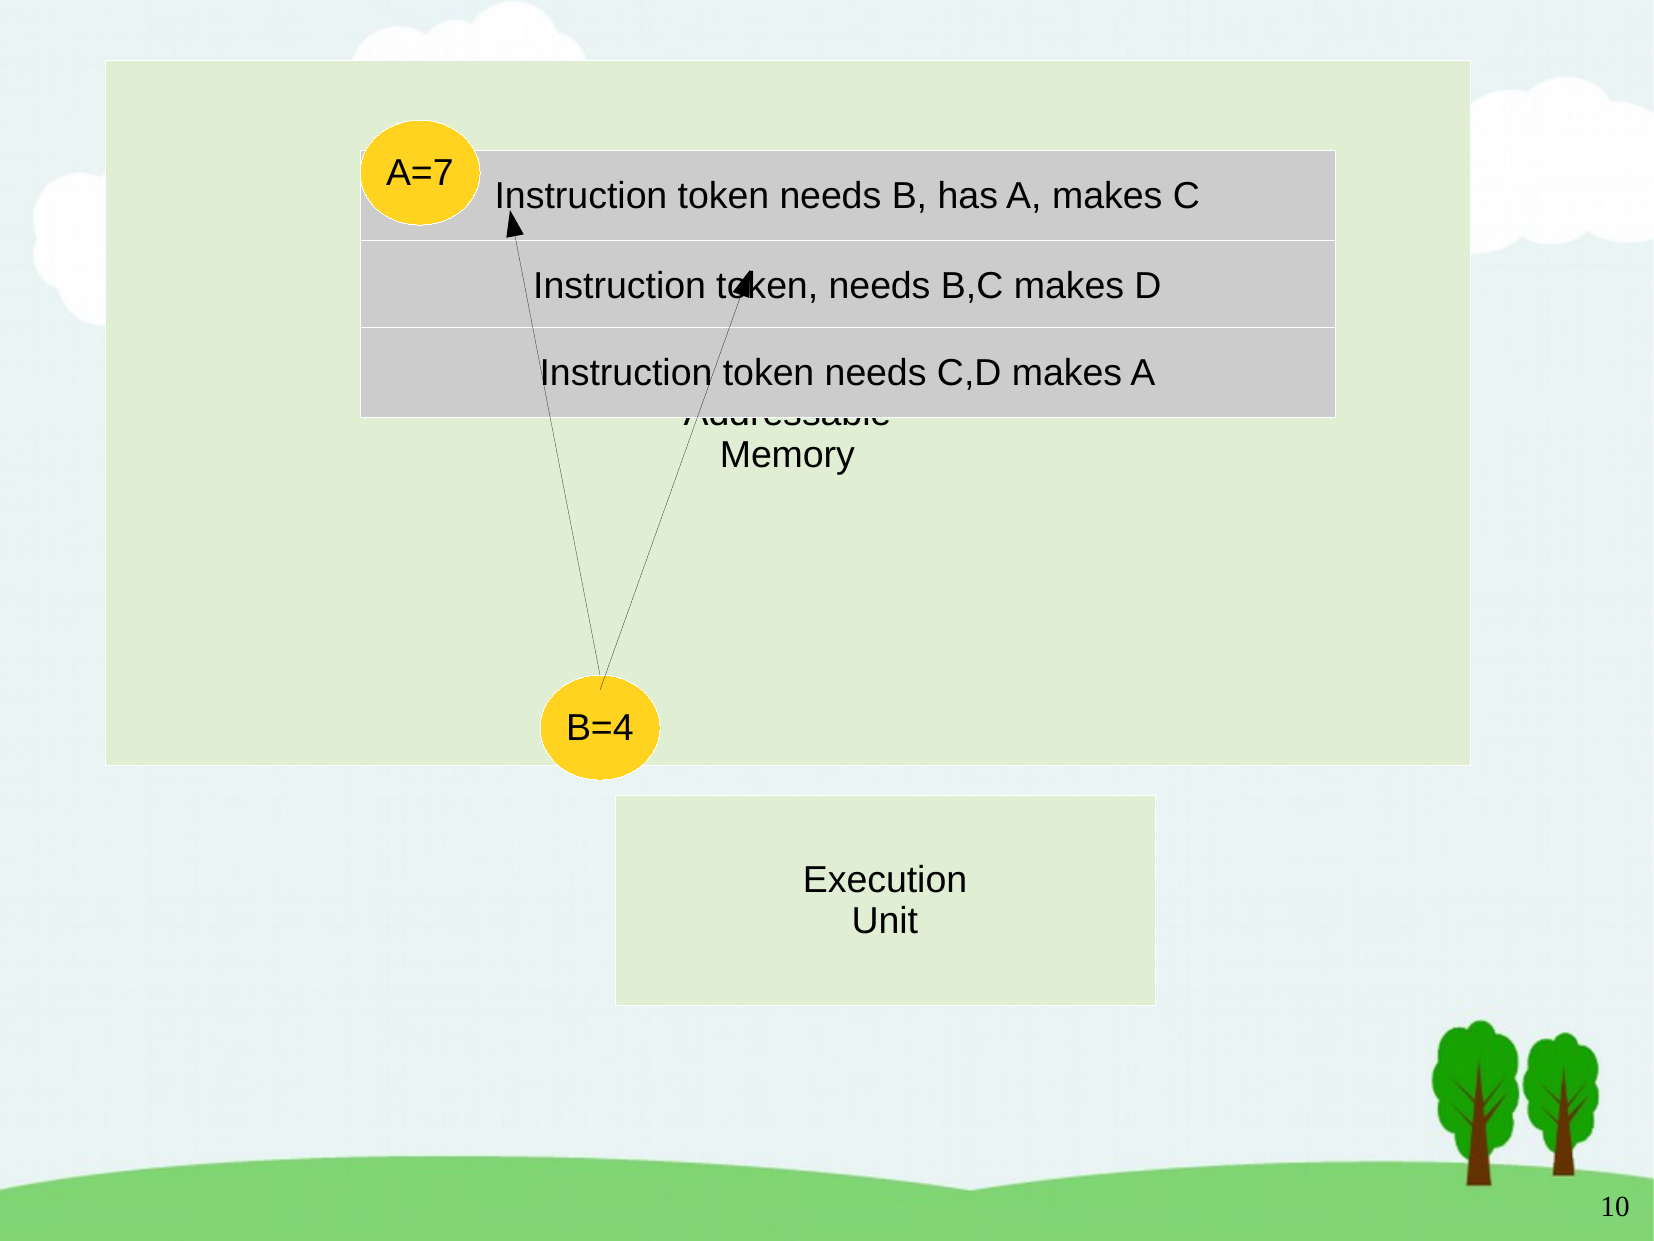

Content
Addressable
Memory
A=7
Instruction token needs B, has A, makes C
Instruction token, needs B,C makes D
Instruction token needs C,D makes A
B=4
Execution
Unit
10